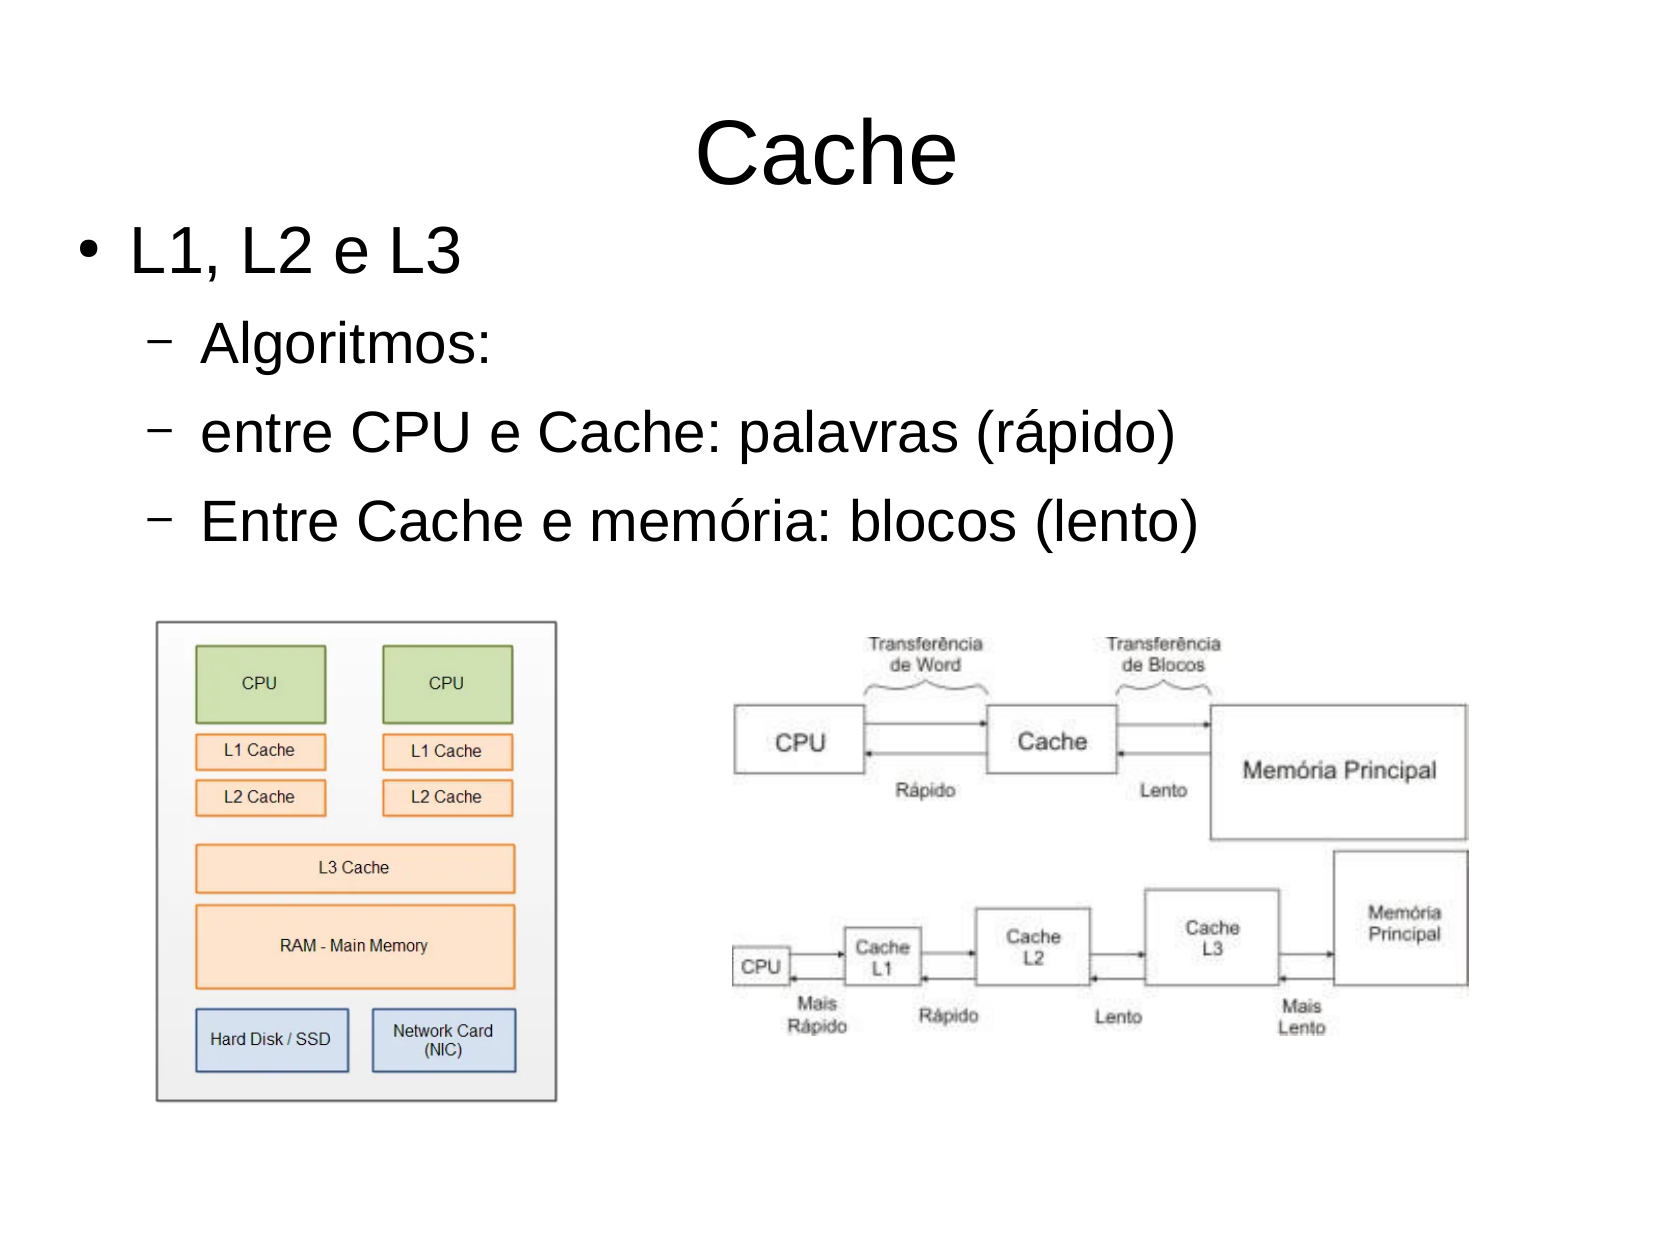

# Cache
L1, L2 e L3
Algoritmos:
entre CPU e Cache: palavras (rápido)
Entre Cache e memória: blocos (lento)